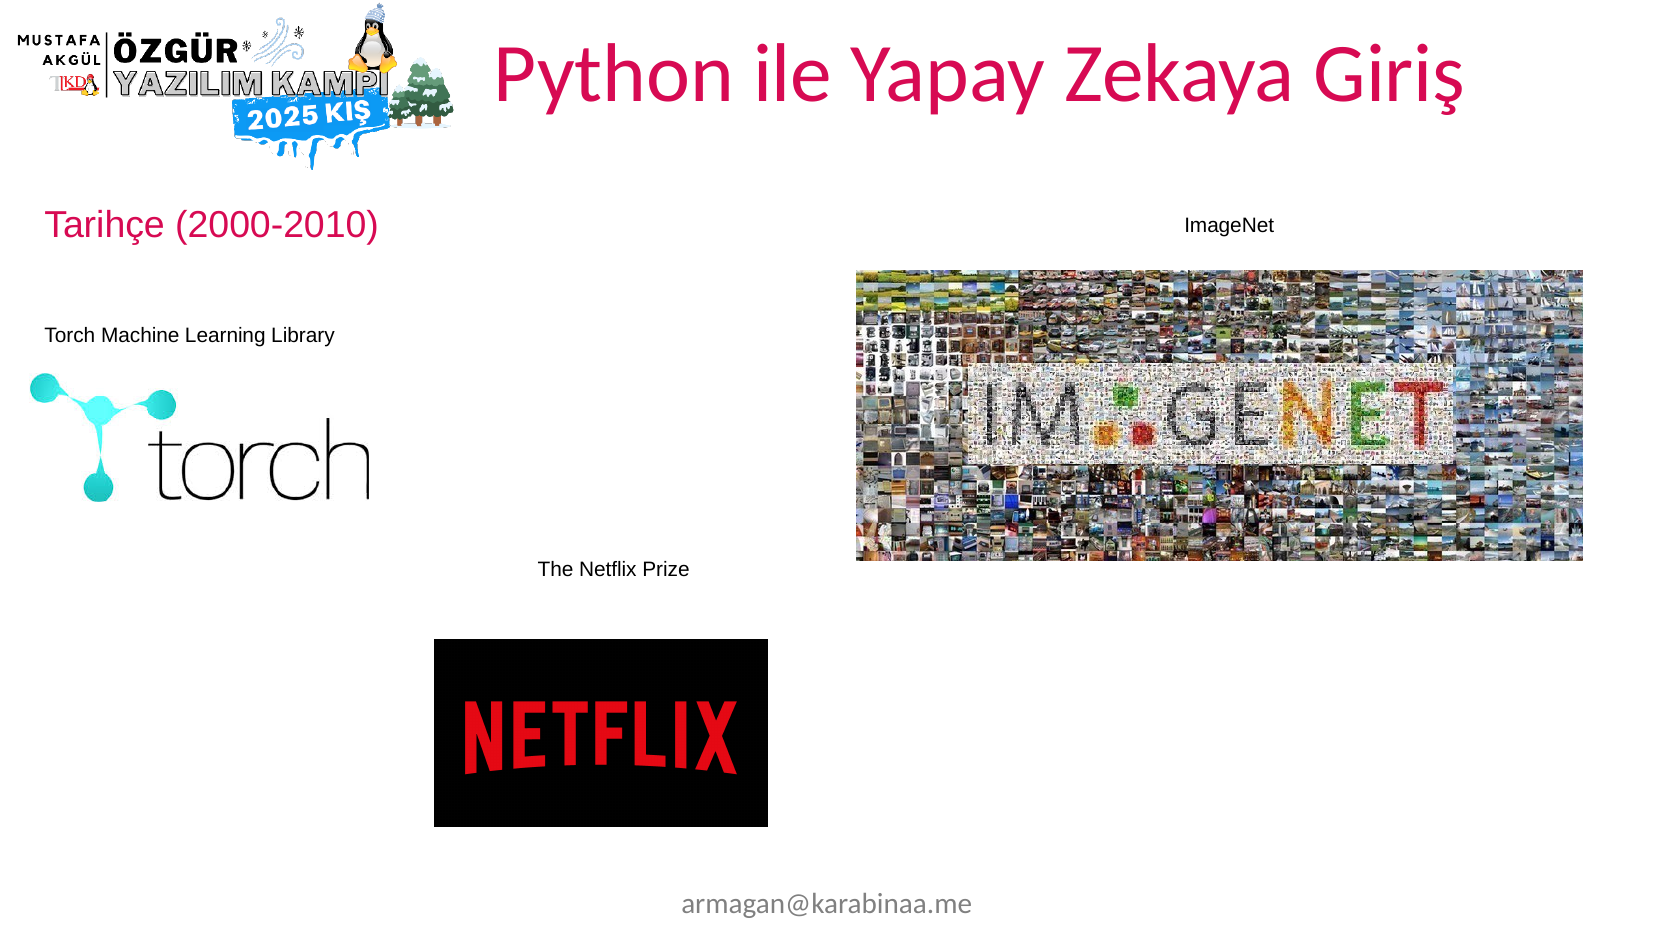

Python ile Yapay Zekaya Giriş
Tarihçe (2000-2010)
ImageNet
Torch Machine Learning Library
The Netflix Prize
armagan@karabinaa.me